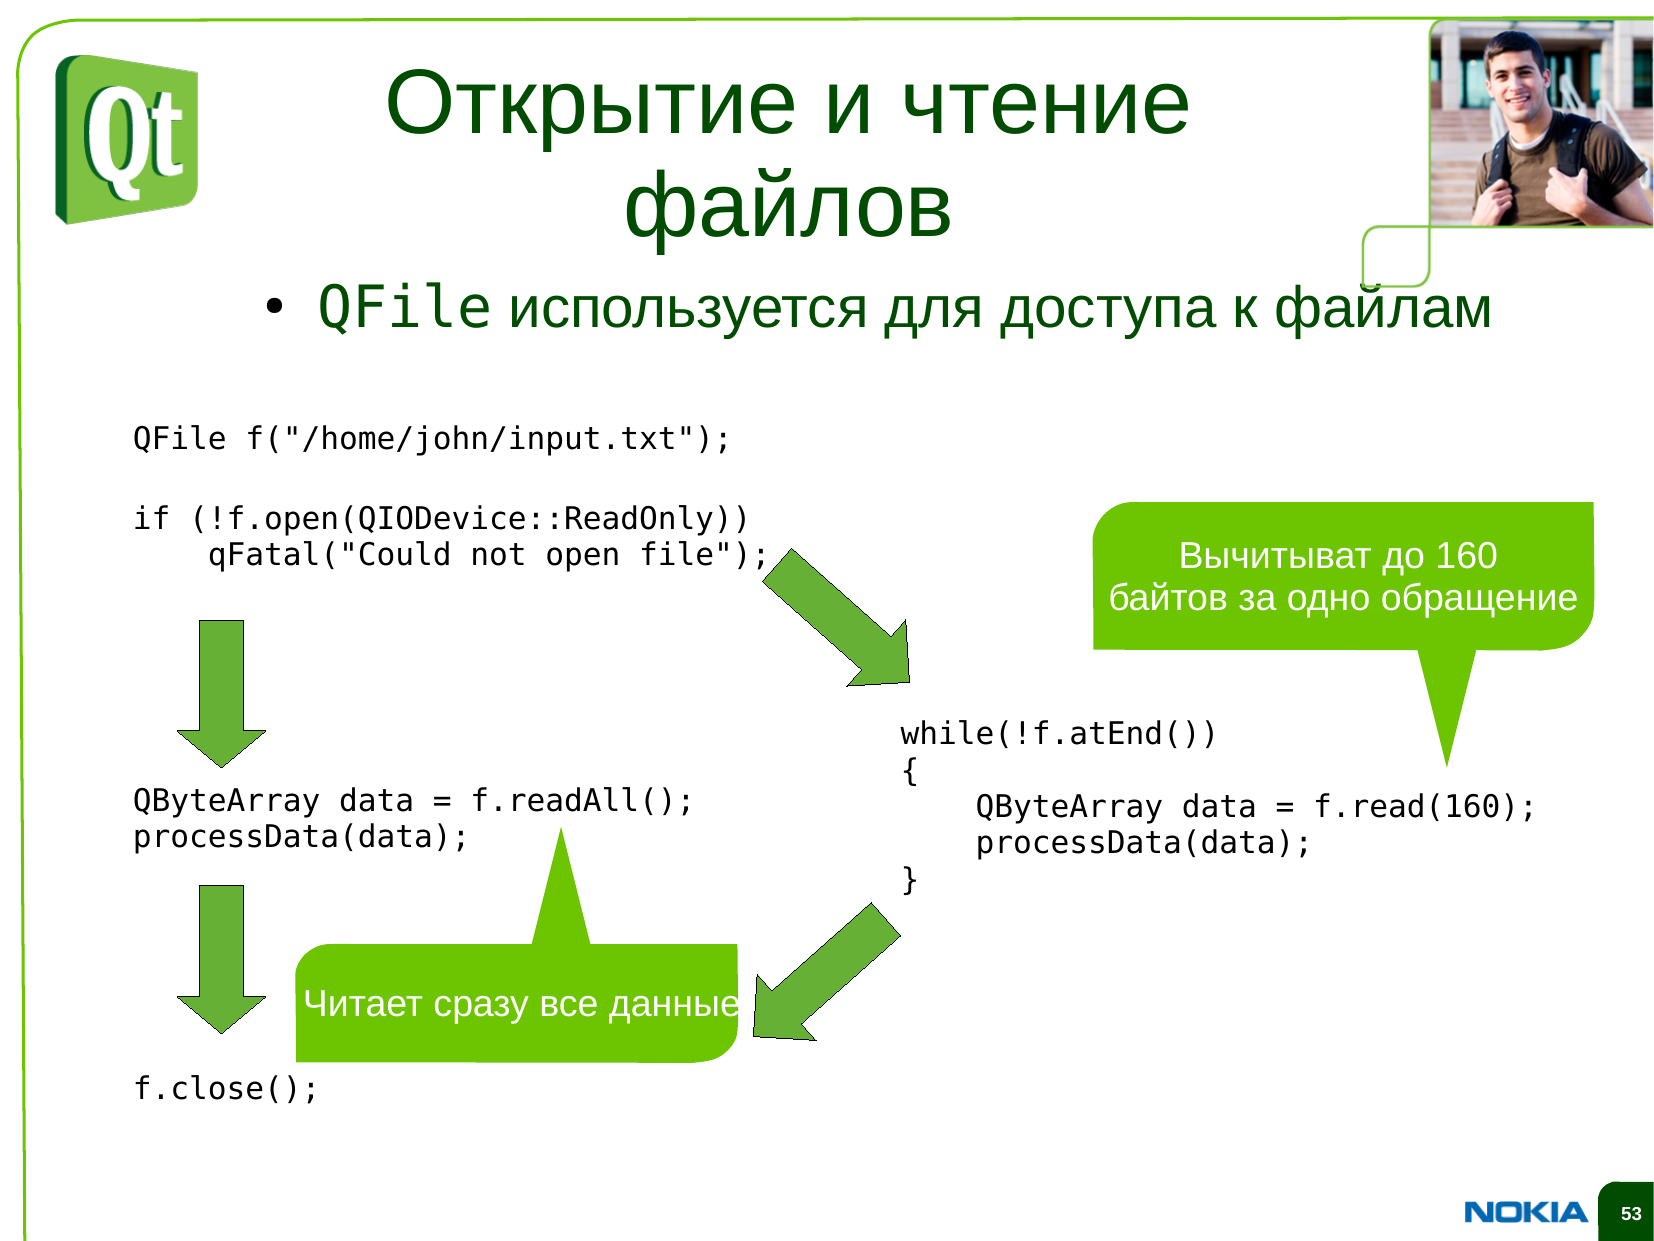

# Открытие и чтение файлов
QFile используется для доступа к файлам
QFile f("/home/john/input.txt");
if (!f.open(QIODevice::ReadOnly))
 qFatal("Could not open file");
Вычитыват до 160
байтов за одно обращение
while(!f.atEnd())
{
 QByteArray data = f.read(160);
 processData(data);
}
QByteArray data = f.readAll();
processData(data);
 Читает сразу все данные
f.close();